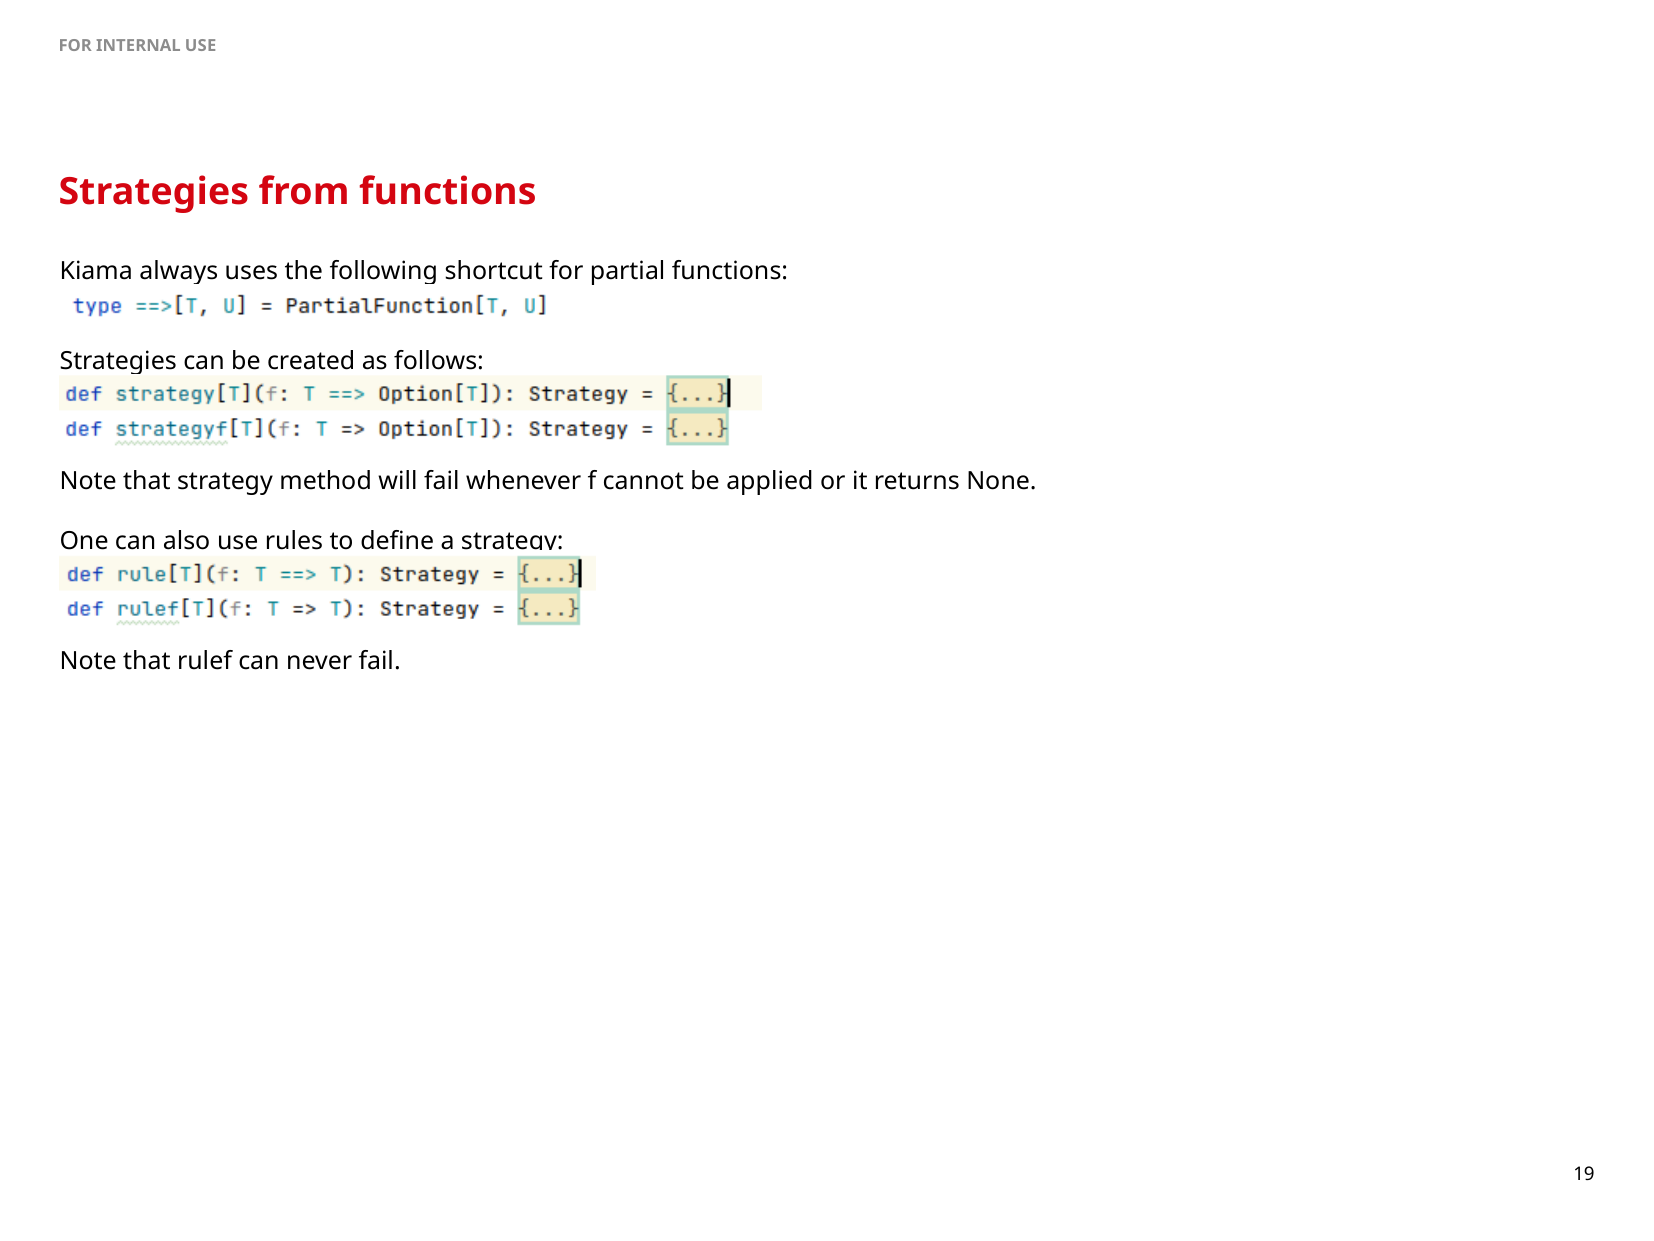

# Strategies from functions
Kiama always uses the following shortcut for partial functions:
Strategies can be created as follows:
Note that strategy method will fail whenever f cannot be applied or it returns None.
One can also use rules to define a strategy:
Note that rulef can never fail.